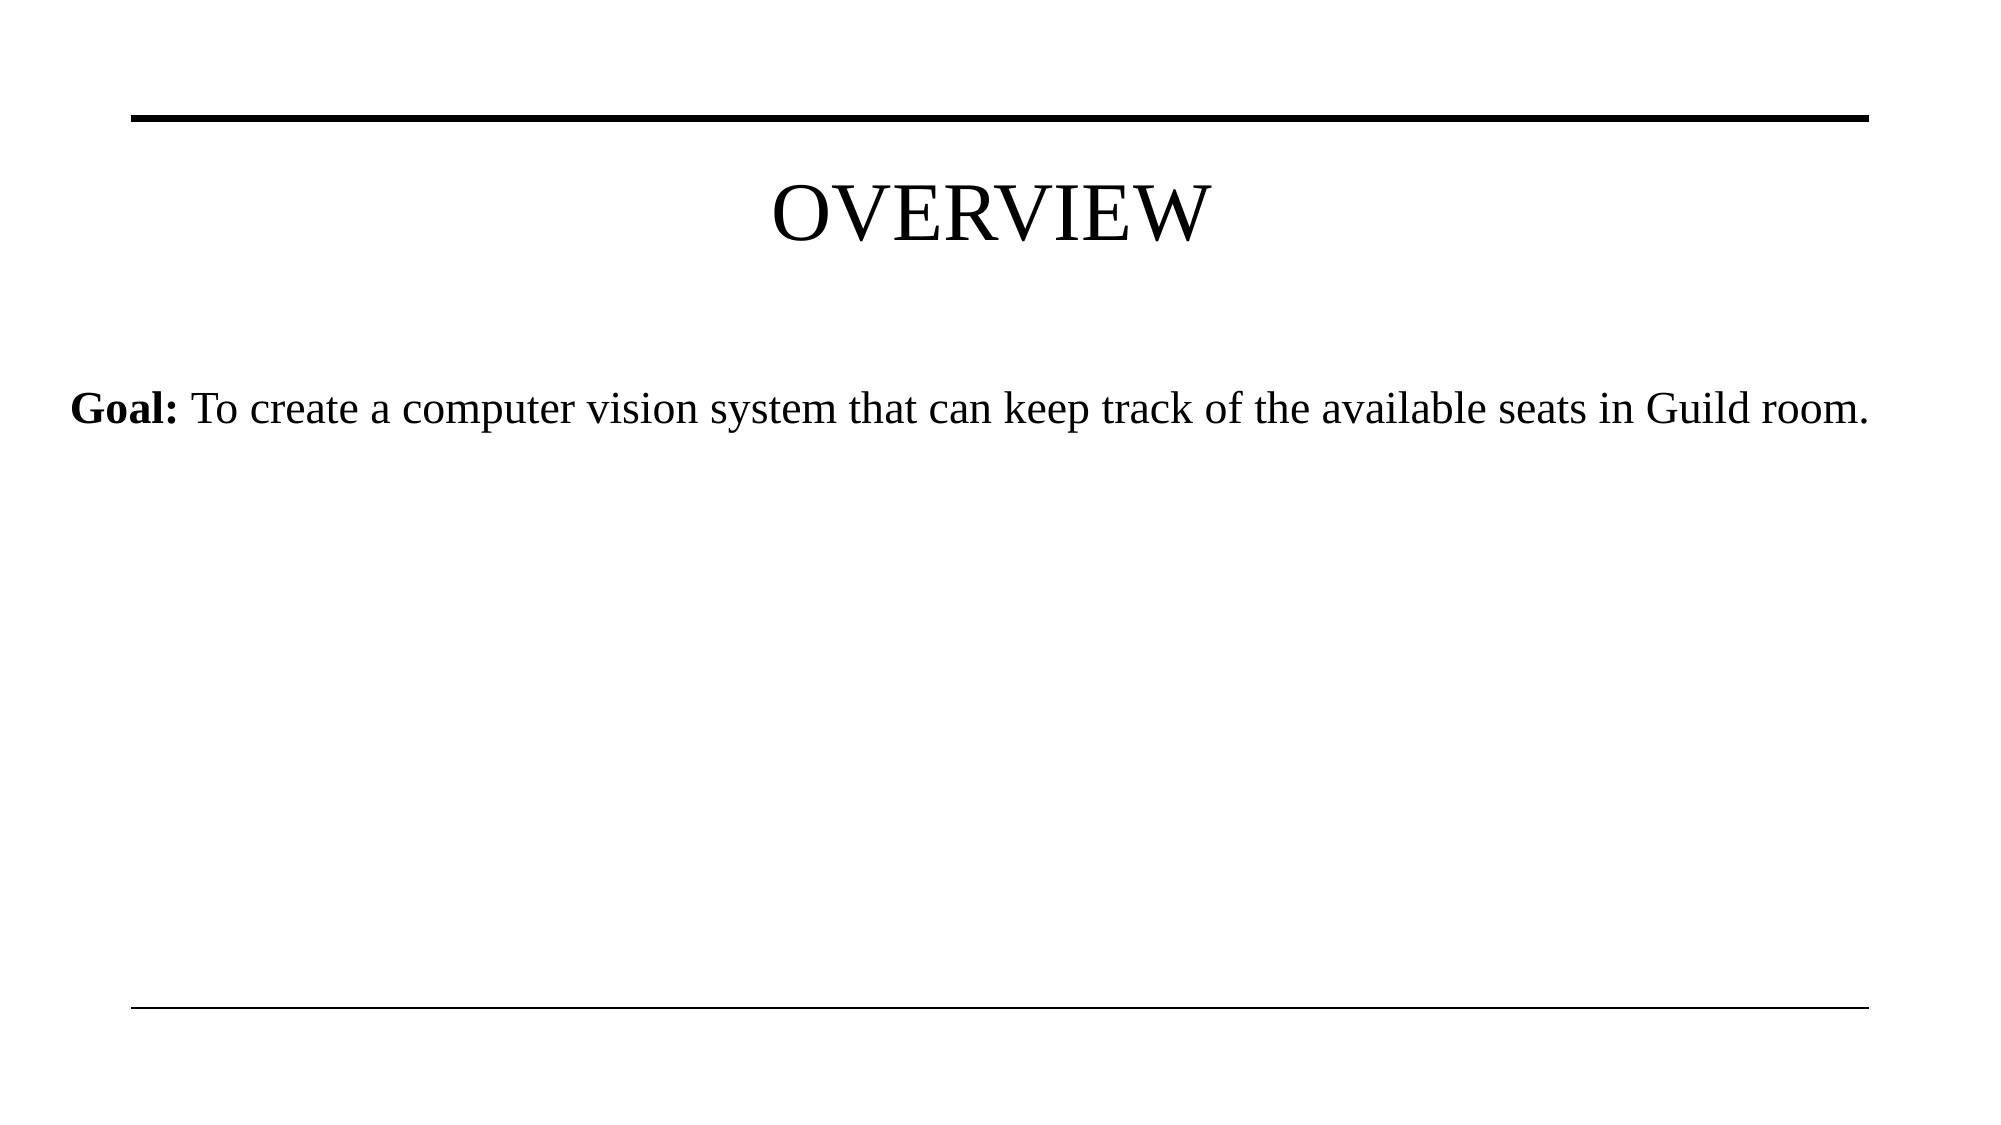

# Overview
Goal: To create a computer vision system that can keep track of the available seats in Guild room.